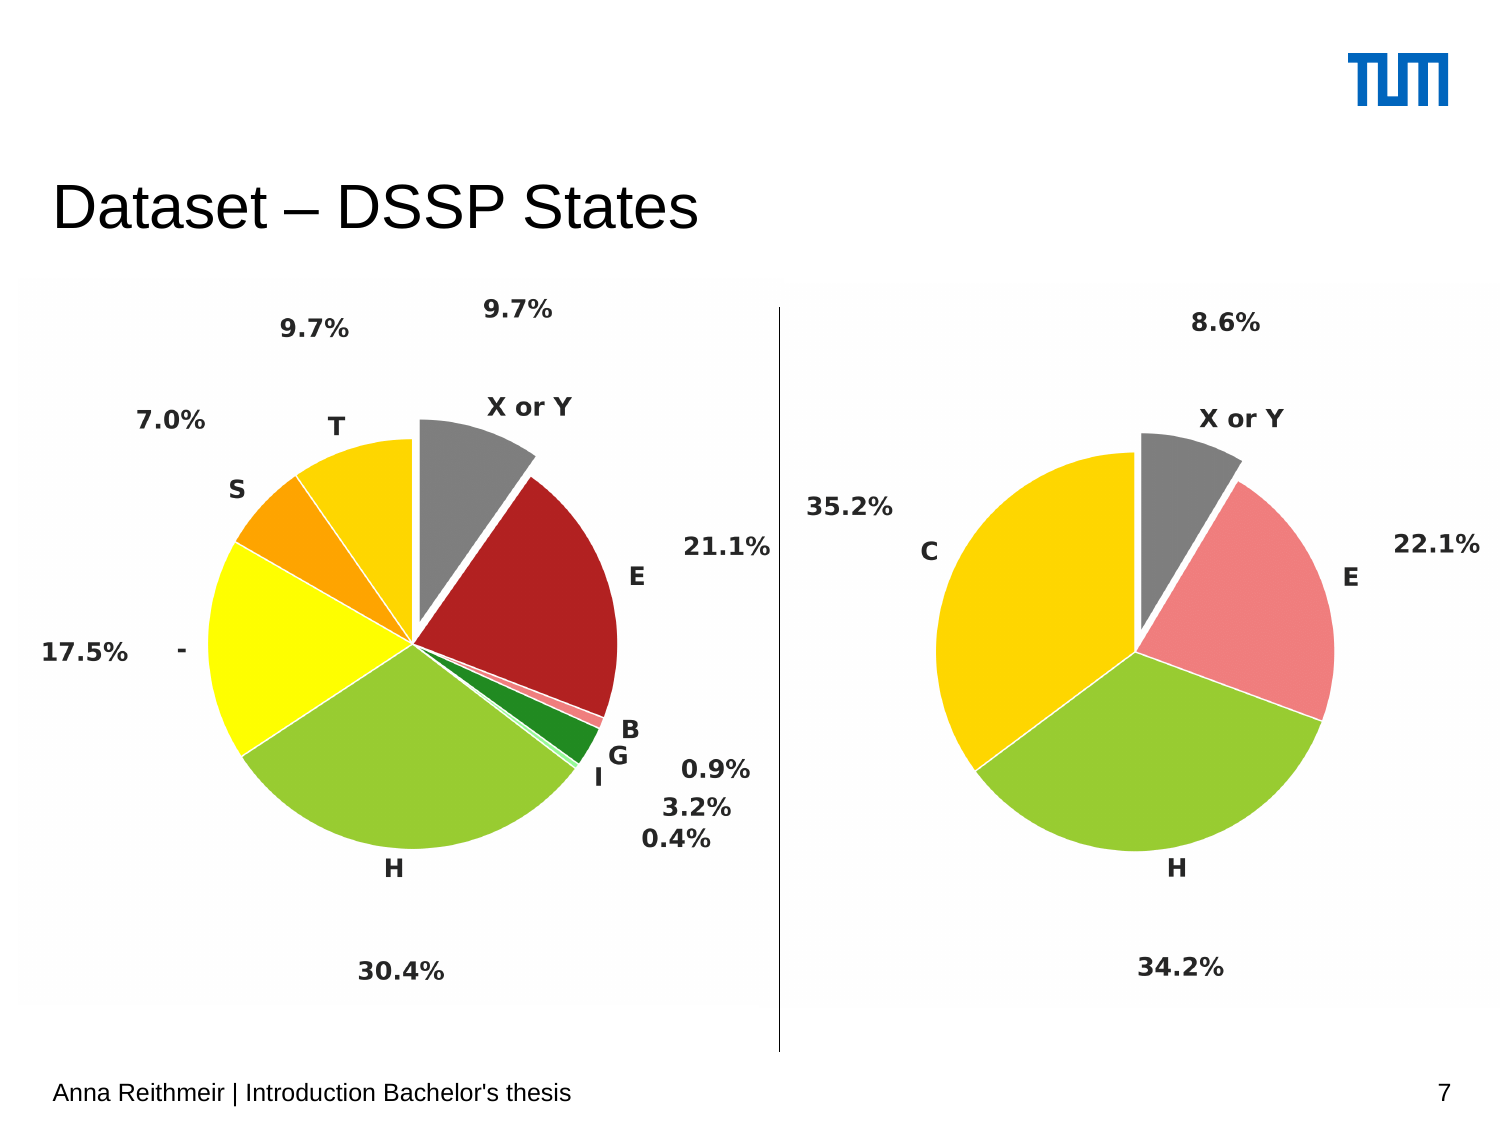

# Dataset – DSSP States
Anna Reithmeir | Introduction Bachelor's thesis
7